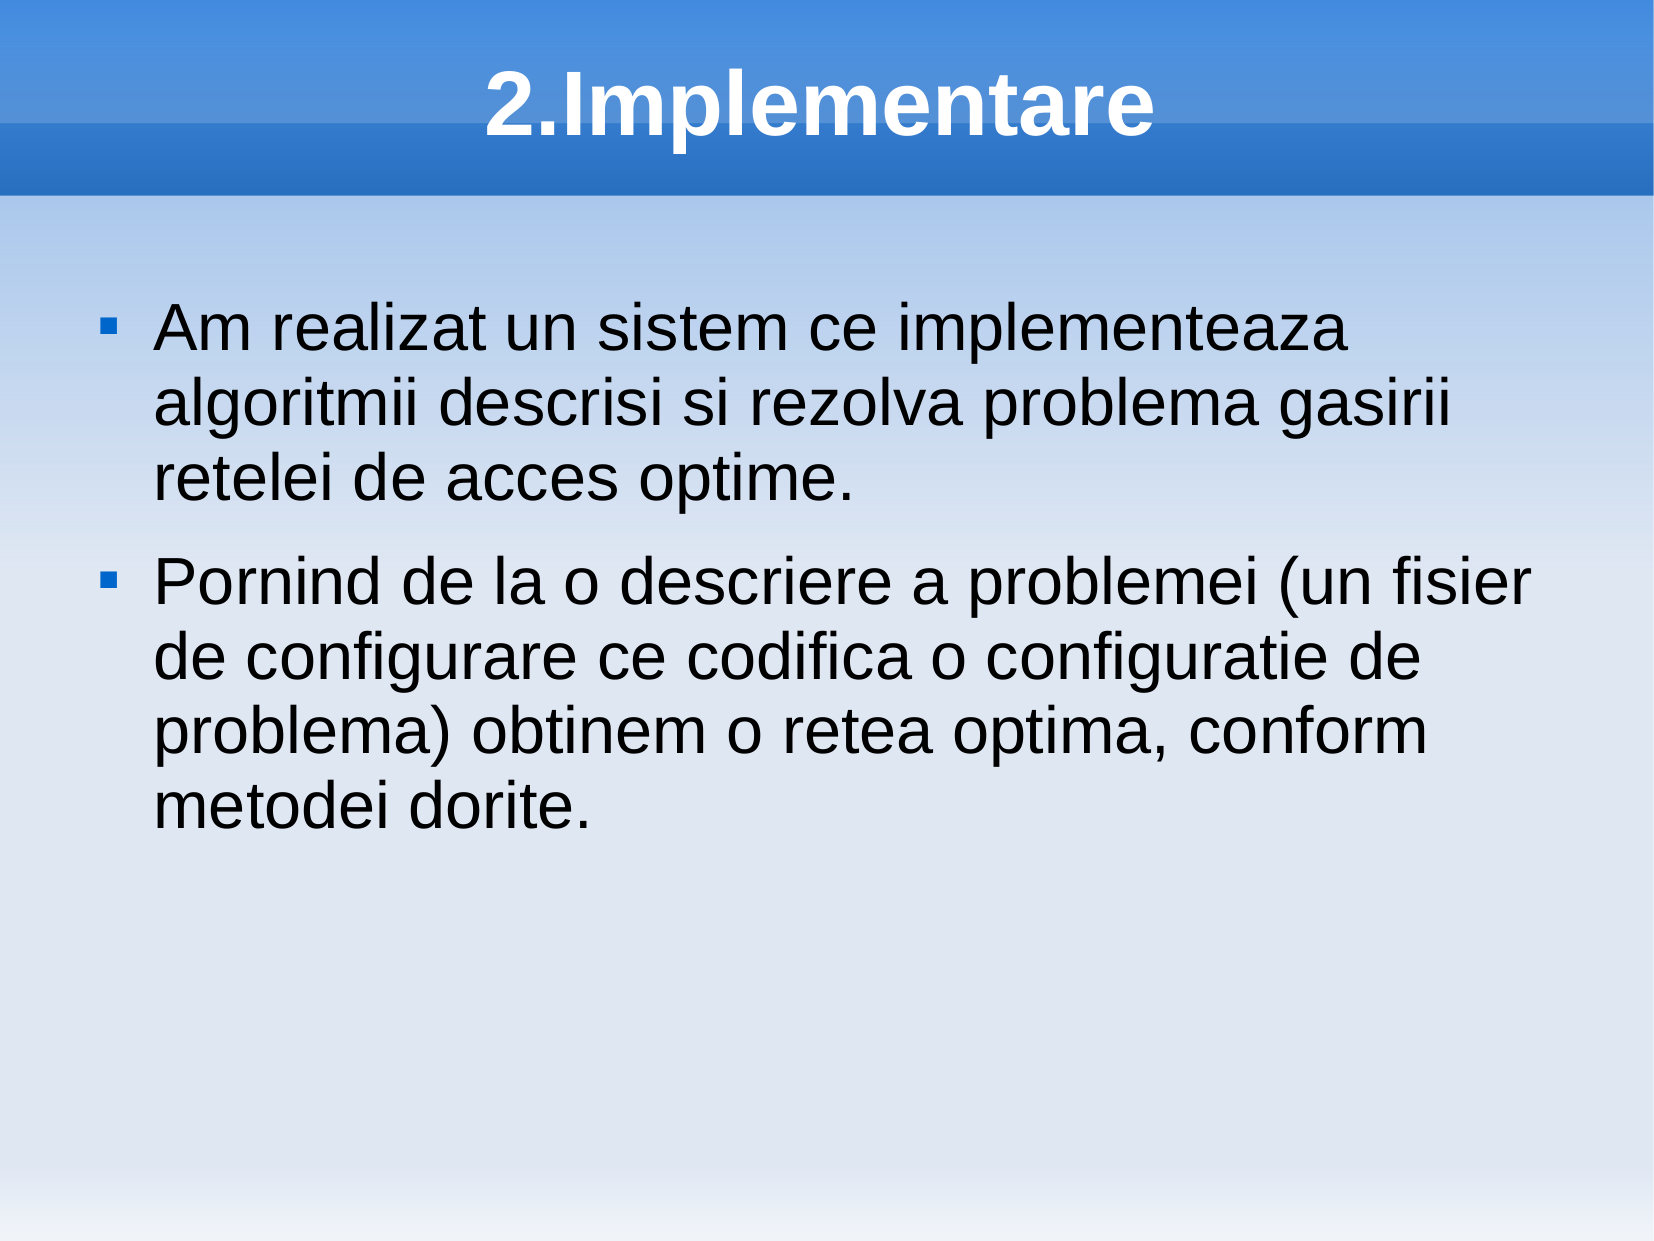

# 2.Implementare
Am realizat un sistem ce implementeaza algoritmii descrisi si rezolva problema gasirii retelei de acces optime.
Pornind de la o descriere a problemei (un fisier de configurare ce codifica o configuratie de problema) obtinem o retea optima, conform metodei dorite.